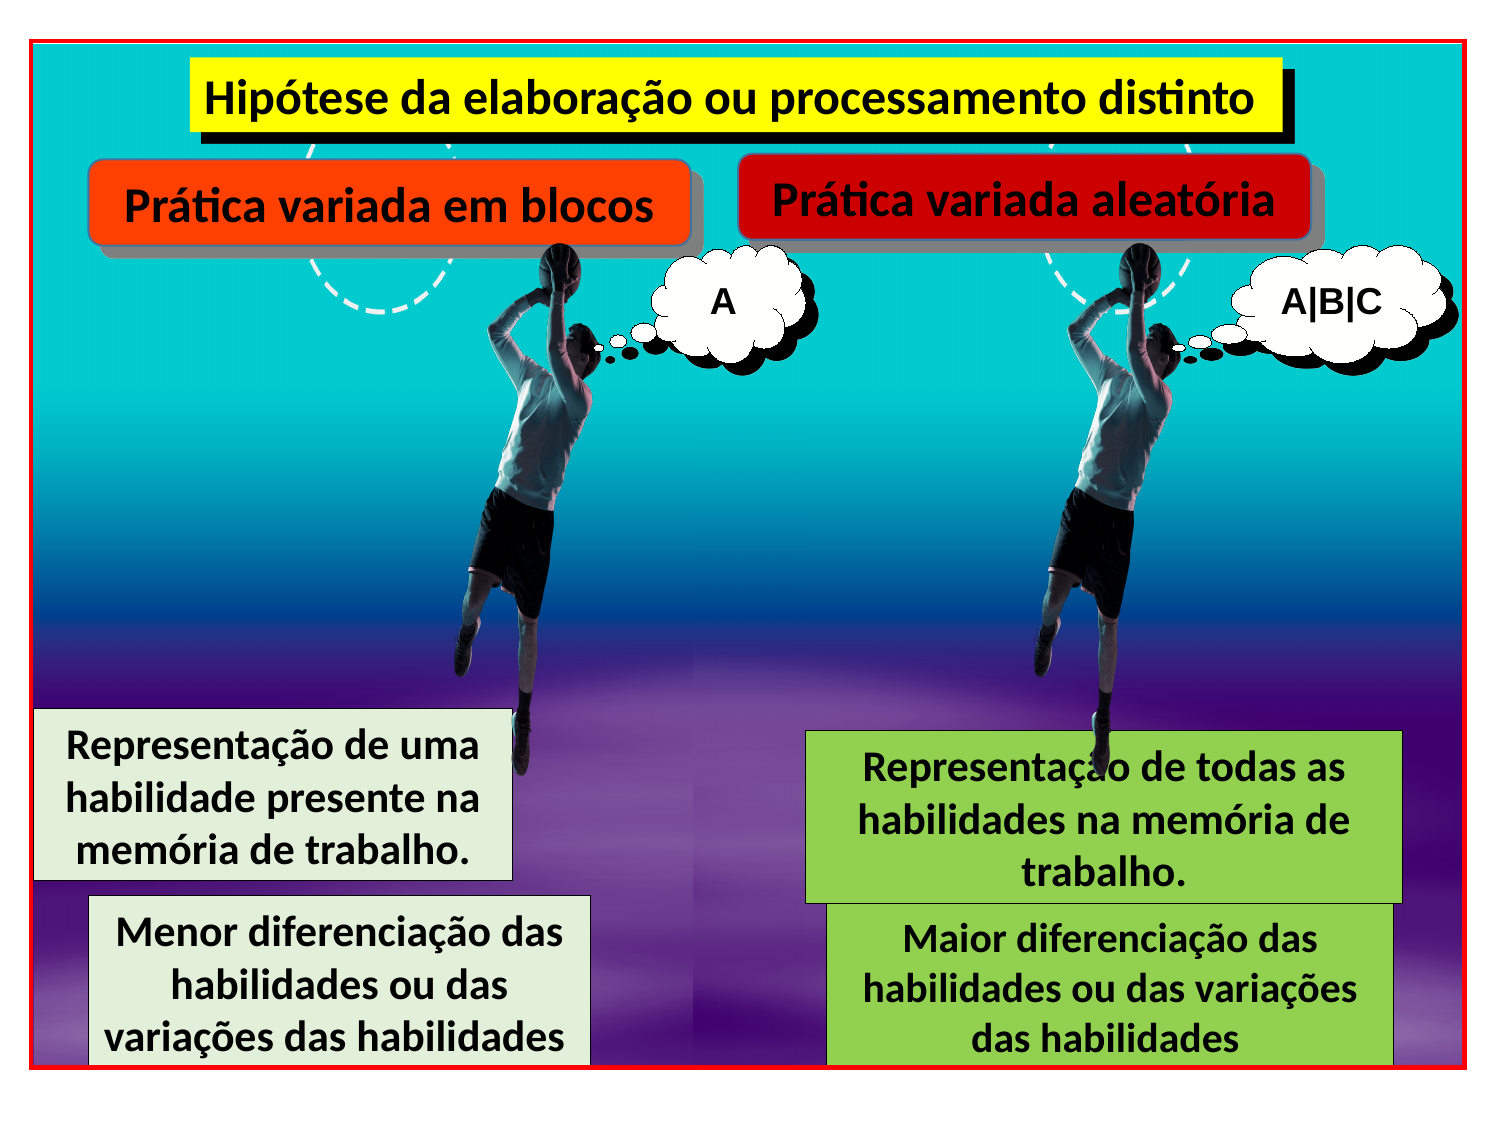

Hipótese da elaboração ou processamento distinto
Prática variada aleatória
Prática variada em blocos
A
A|B|C
Representação de uma habilidade presente na memória de trabalho.
Representação de todas as habilidades na memória de trabalho.
Menor diferenciação das habilidades ou das variações das habilidades
Maior diferenciação das habilidades ou das variações das habilidades